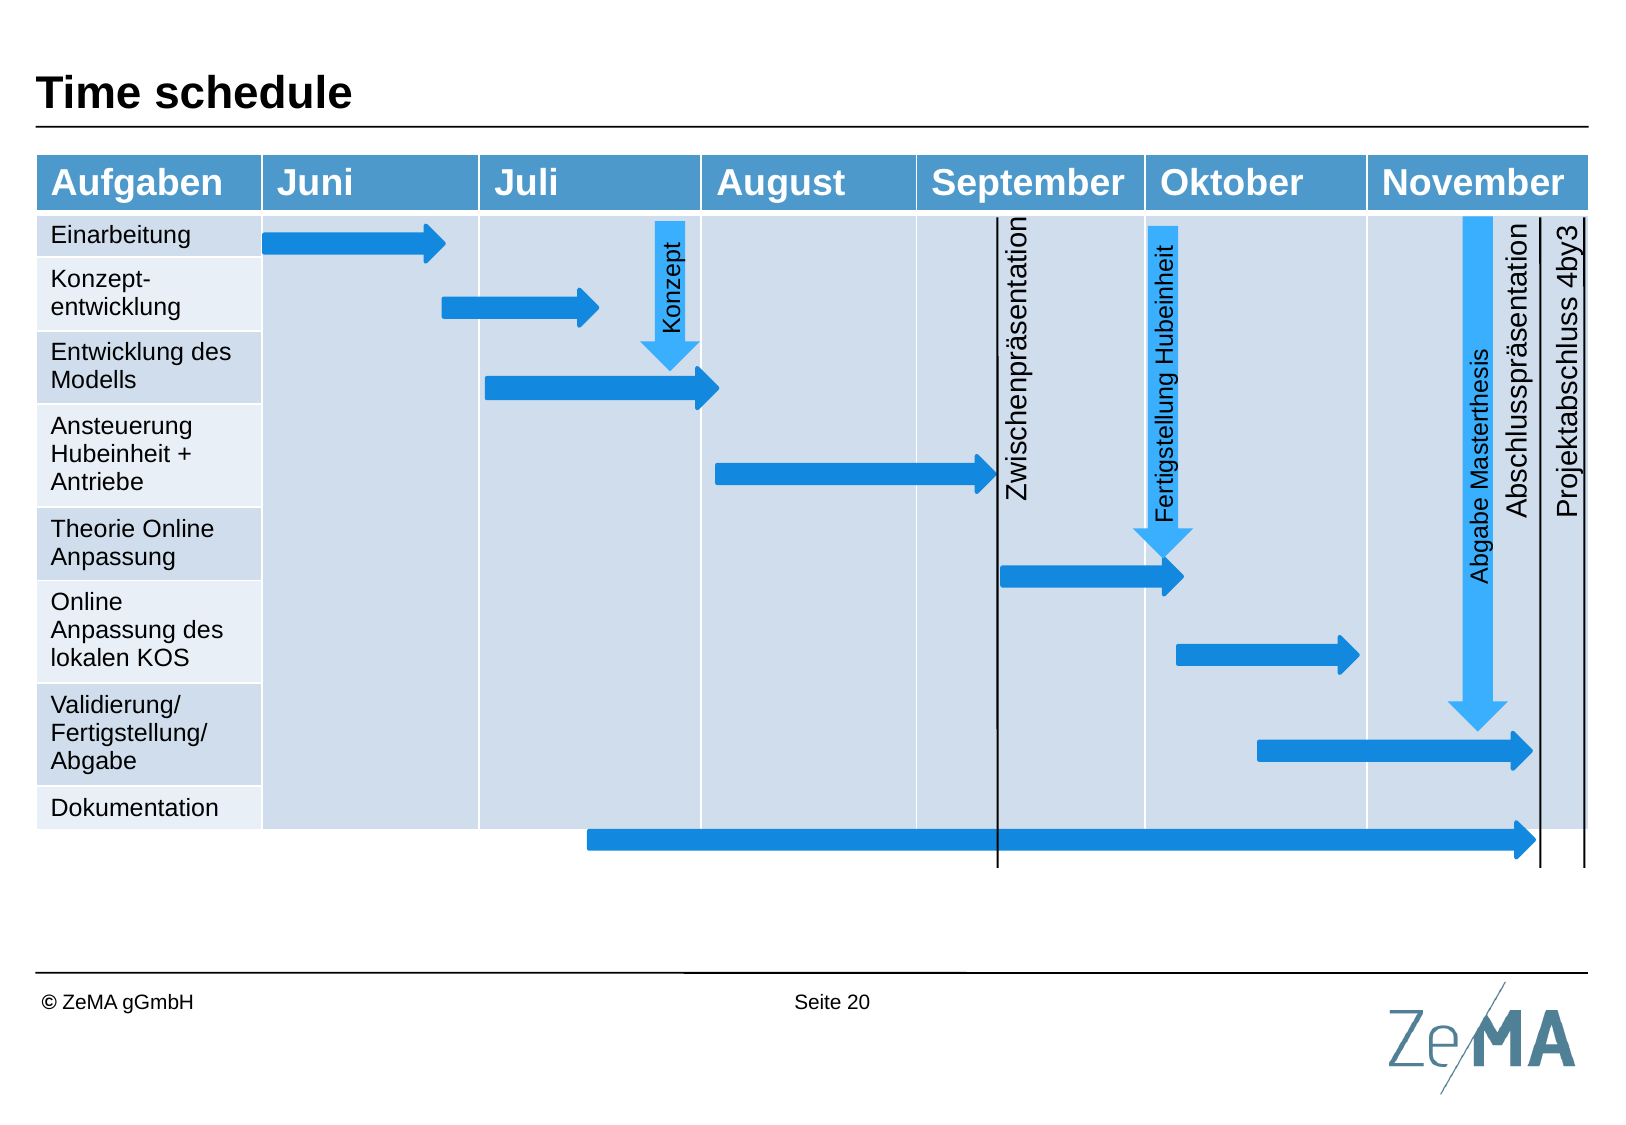

# Time schedule
| Aufgaben | Juni | Juli | August | September | Oktober | November |
| --- | --- | --- | --- | --- | --- | --- |
| Einarbeitung | | | | | | |
| Konzept-entwicklung | | | | | | |
| Entwicklung des Modells | | | | | | |
| Ansteuerung Hubeinheit + Antriebe | | | | | | |
| Theorie Online Anpassung | | | | | | |
| Online Anpassung des lokalen KOS | | | | | | |
| Validierung/ Fertigstellung/ Abgabe | | | | | | |
| Dokumentation | | | | | | |
Konzept
Zwischenpräsentation
Abschlusspräsentation
Projektabschluss 4by3
Fertigstellung Hubeinheit
Abgabe Masterthesis